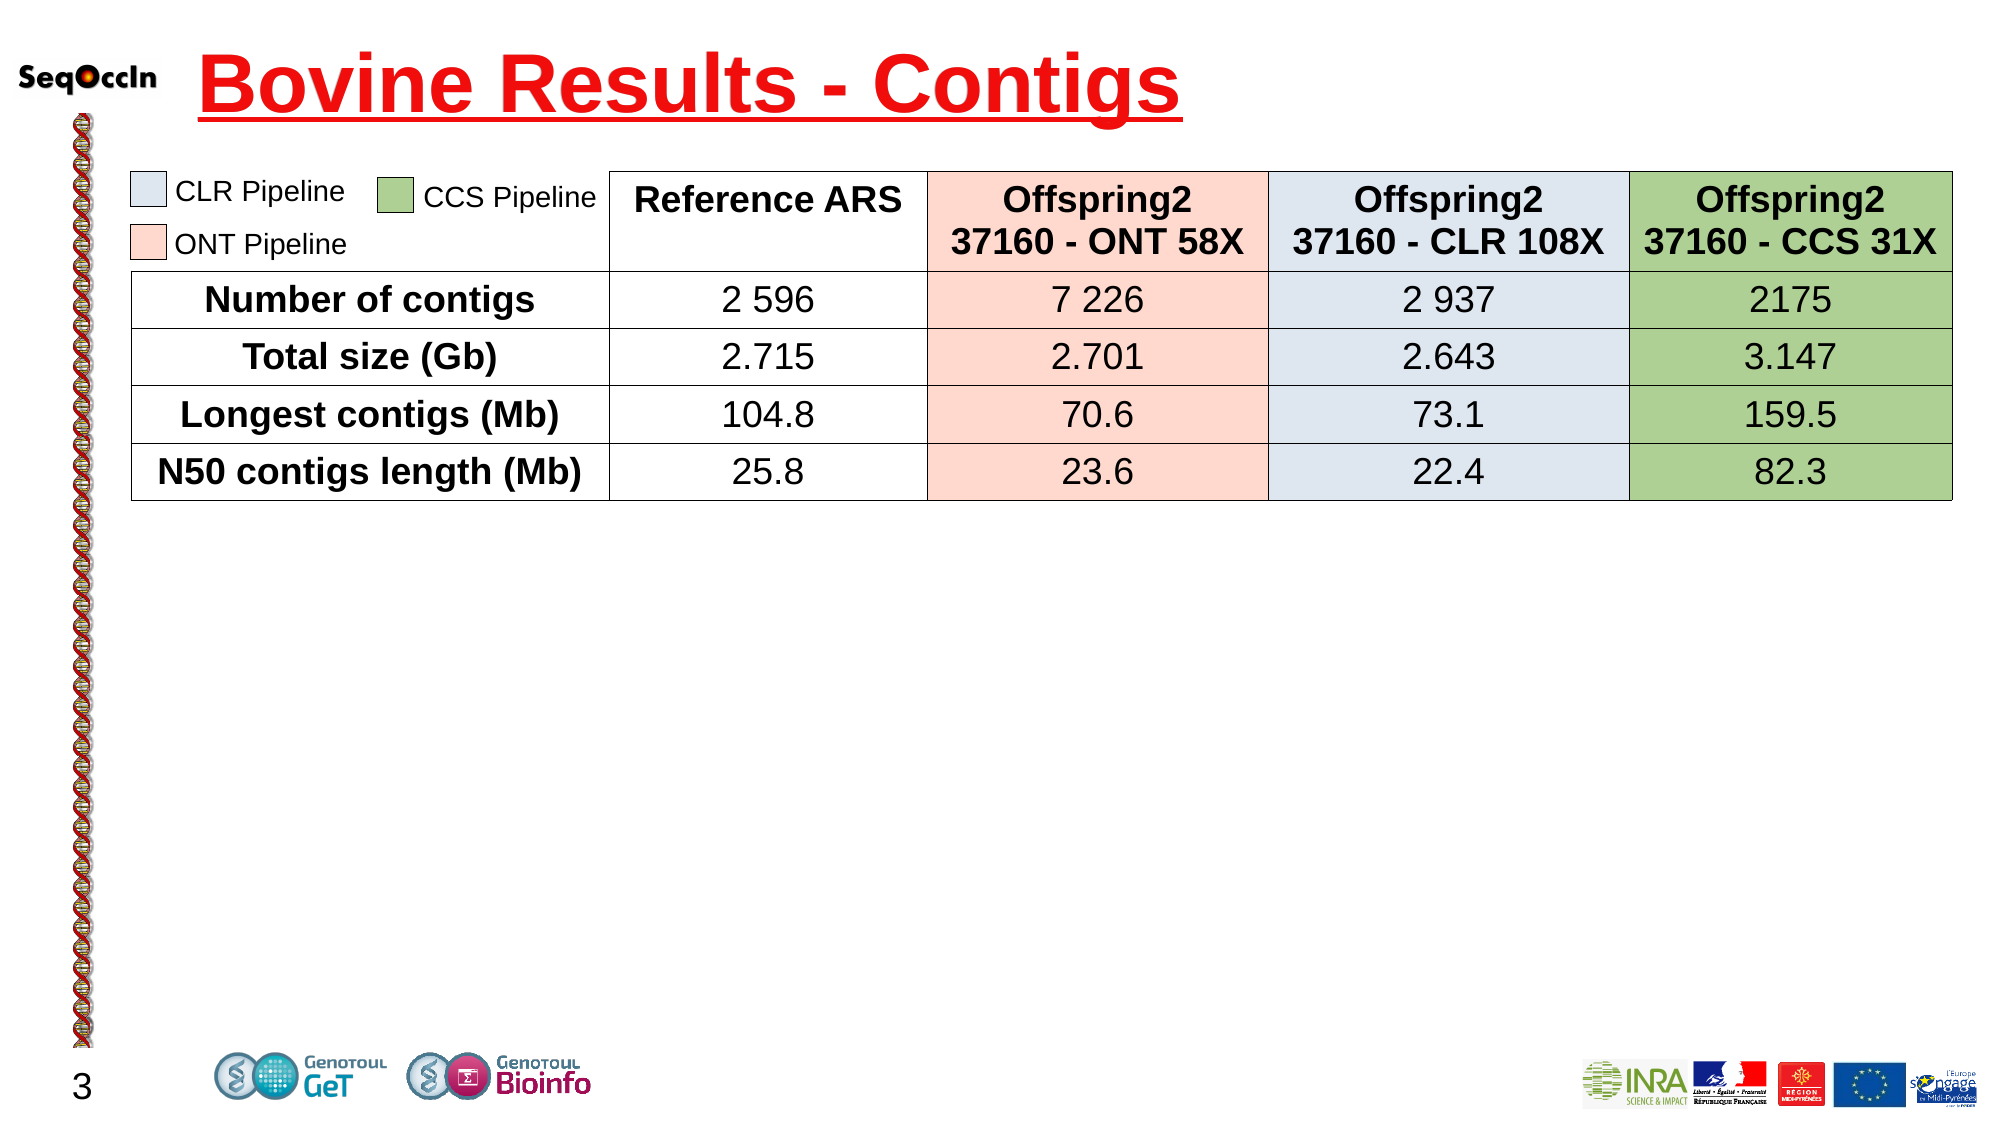

Bovine results - Contigs
CLR Pipeline
| | Reference ARS | Offspring2 37160 - ONT 58X | Offspring2 37160 - CLR 108X | Offspring2 37160 - CCS 31X |
| --- | --- | --- | --- | --- |
| Number of contigs | 2 596 | 7 226 | 2 937 | 2175 |
| Total size (Gb) | 2.715 | 2.701 | 2.643 | 3.147 |
| Longest contigs (Mb) | 104.8 | 70.6 | 73.1 | 159.5 |
| N50 contigs length (Mb) | 25.8 | 23.6 | 22.4 | 82.3 |
CCS Pipeline
ONT Pipeline